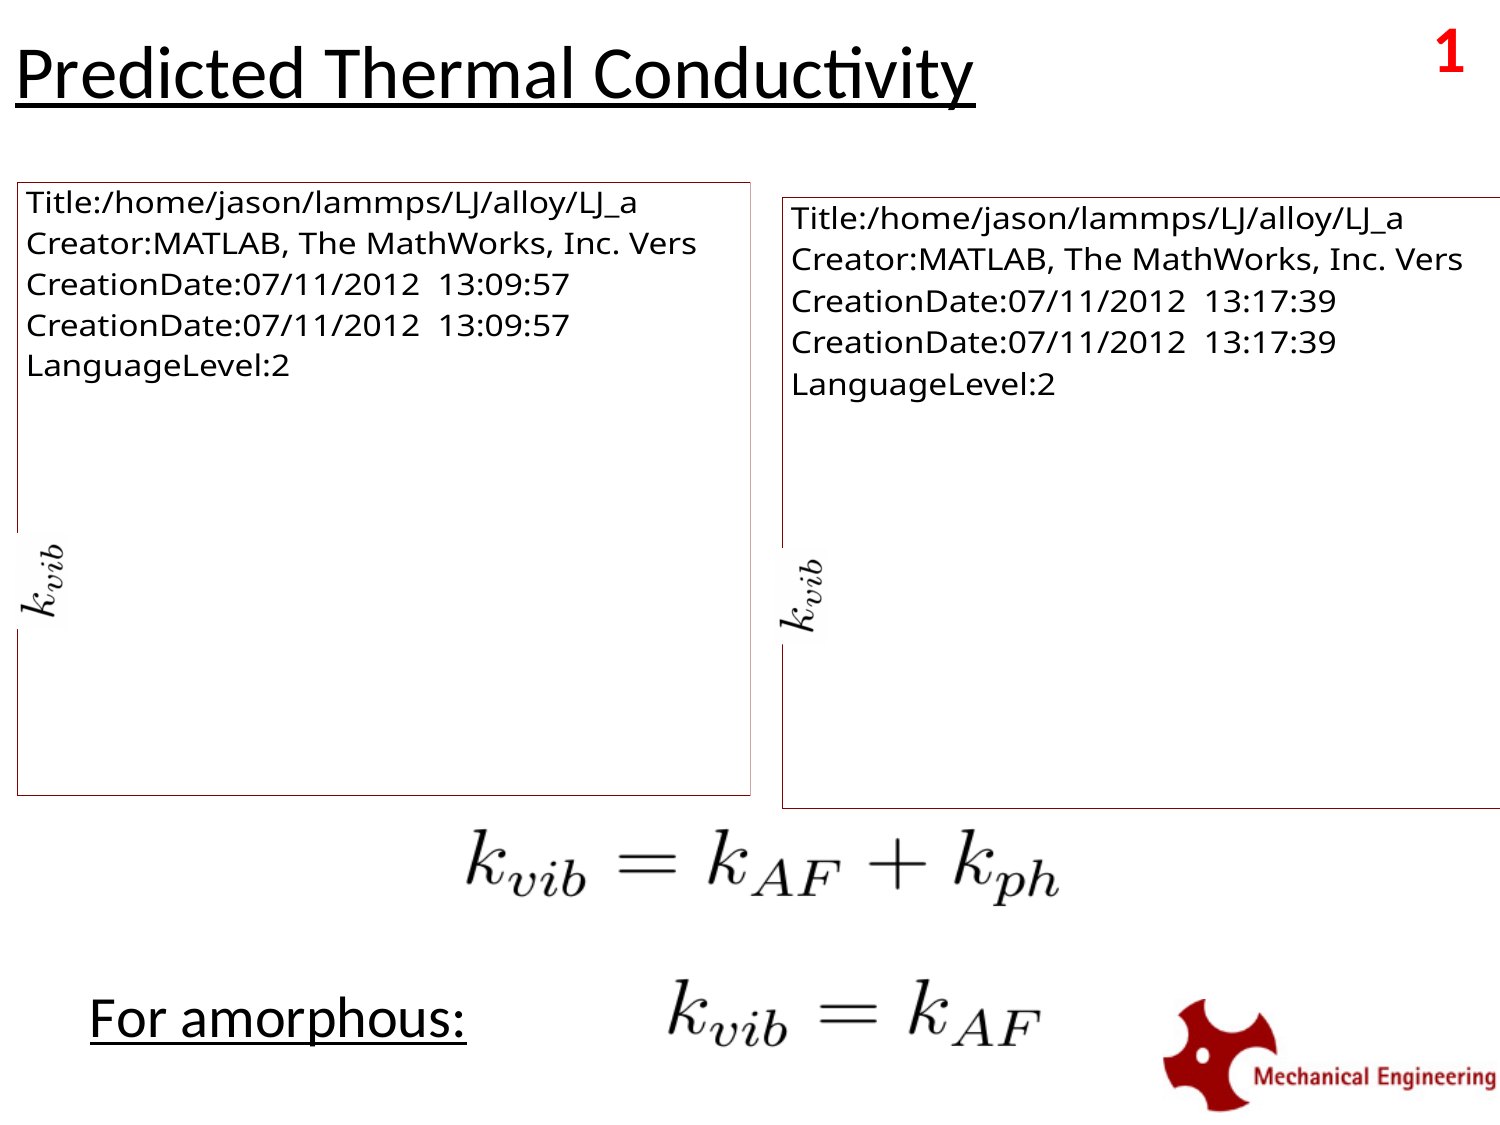

# Predicted Thermal Conductivity
1
For amorphous: